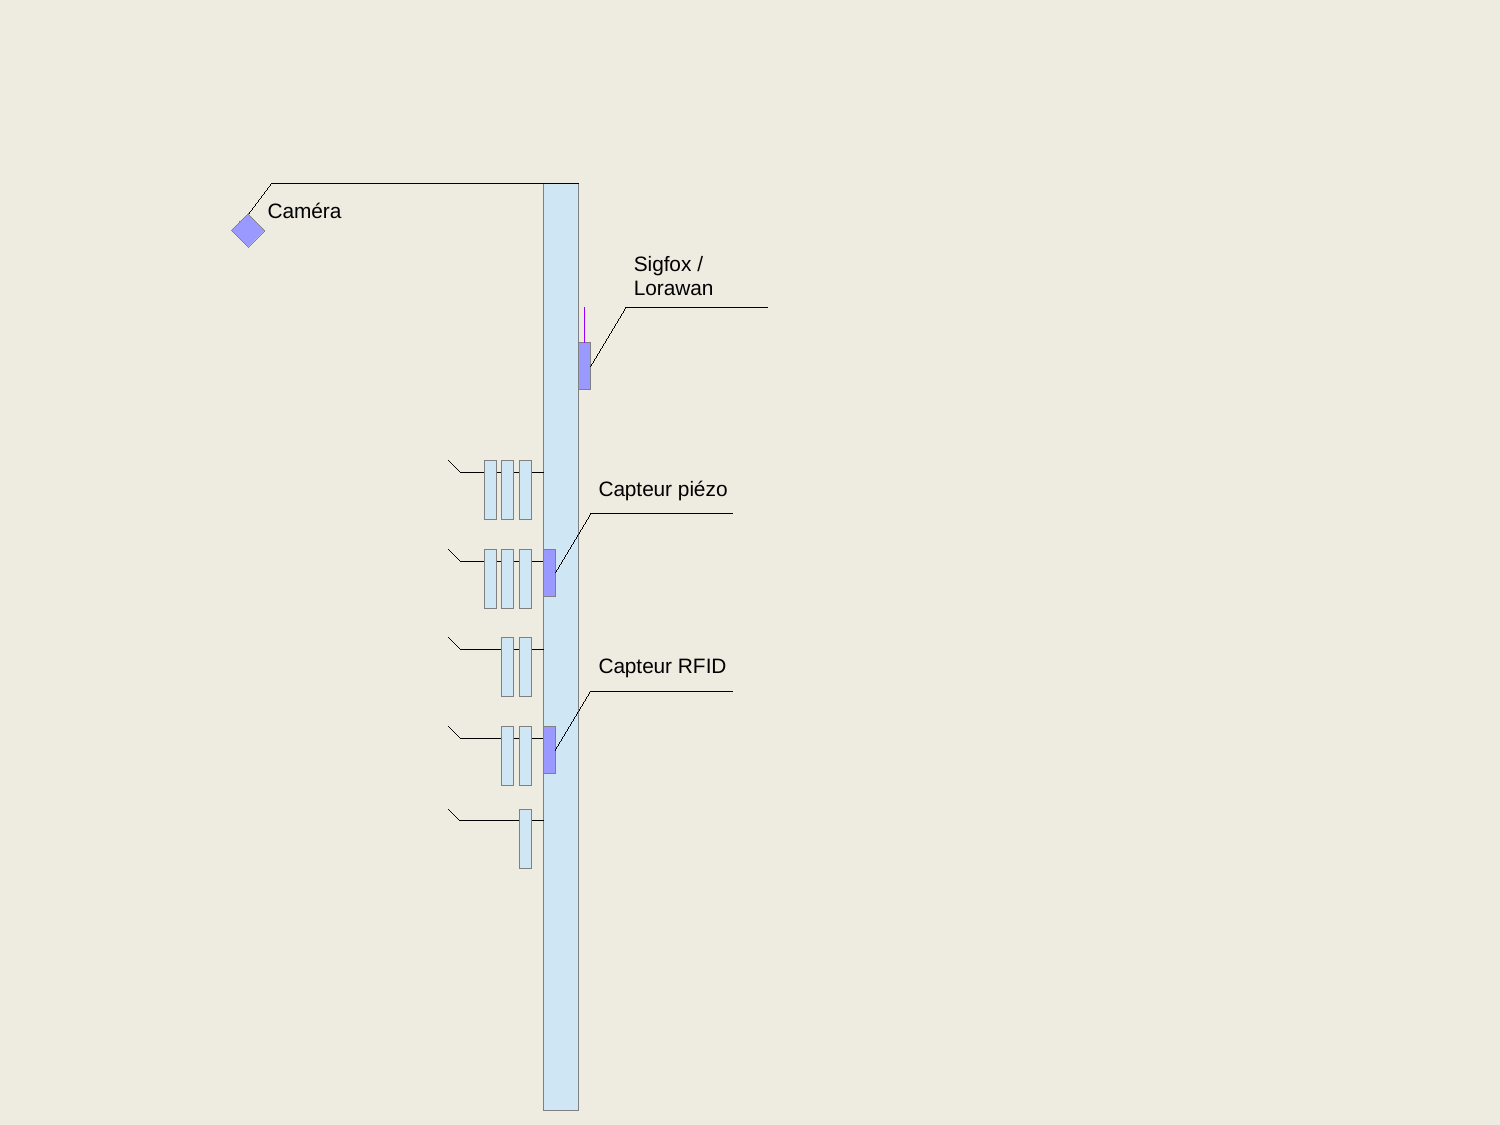

#
Caméra
Sigfox /
Lorawan
Capteur piézo
Capteur RFID